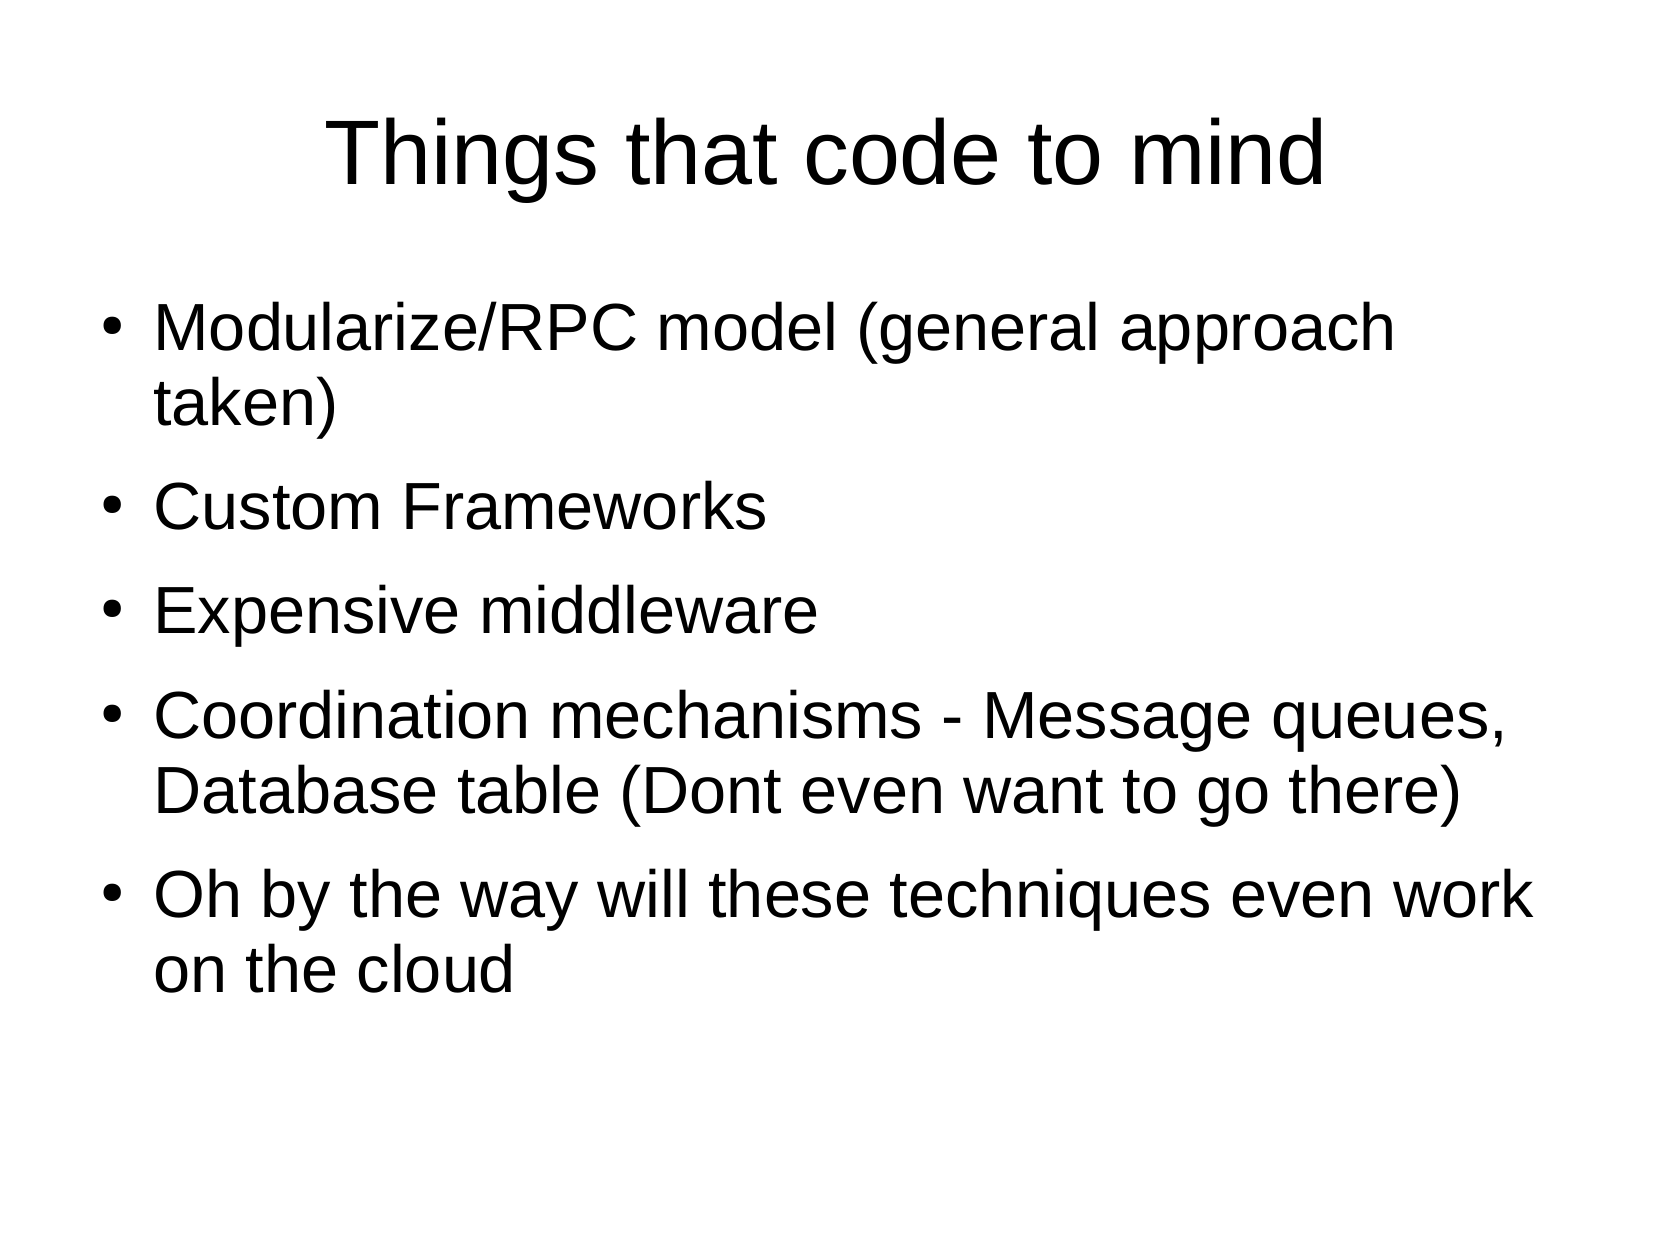

# Things that code to mind
Modularize/RPC model (general approach taken)
Custom Frameworks
Expensive middleware
Coordination mechanisms - Message queues, Database table (Dont even want to go there)
Oh by the way will these techniques even work on the cloud